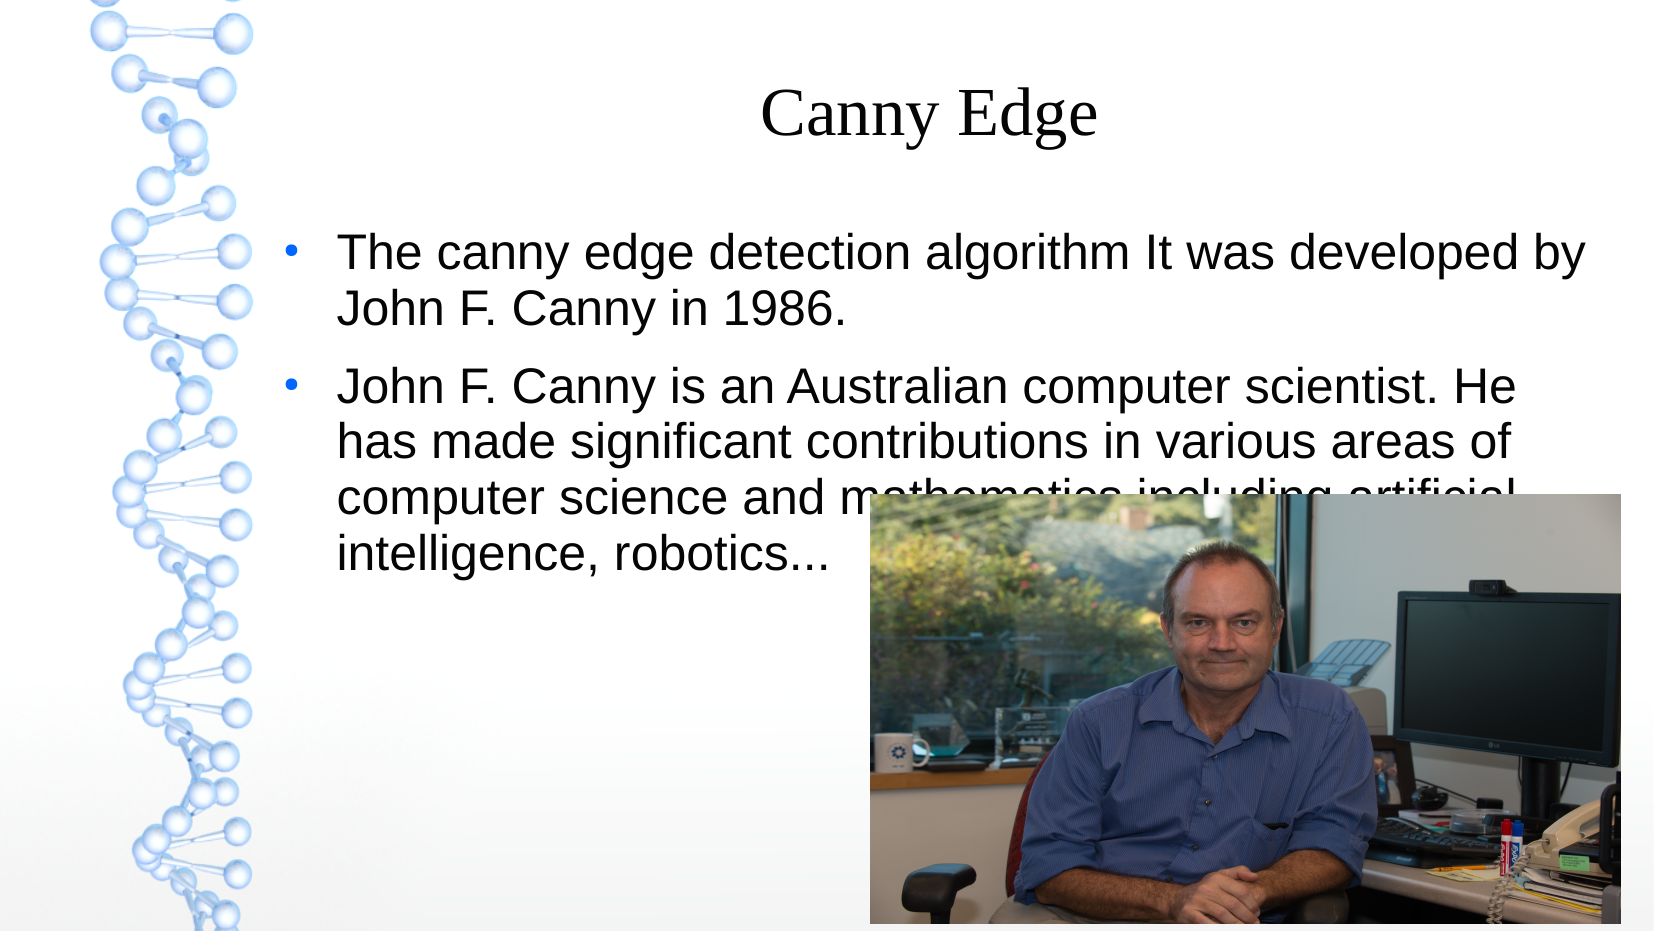

# Canny Edge
The canny edge detection algorithm It was developed by John F. Canny in 1986.
John F. Canny is an Australian computer scientist. He has made significant contributions in various areas of computer science and mathematics including artificial intelligence, robotics...
5